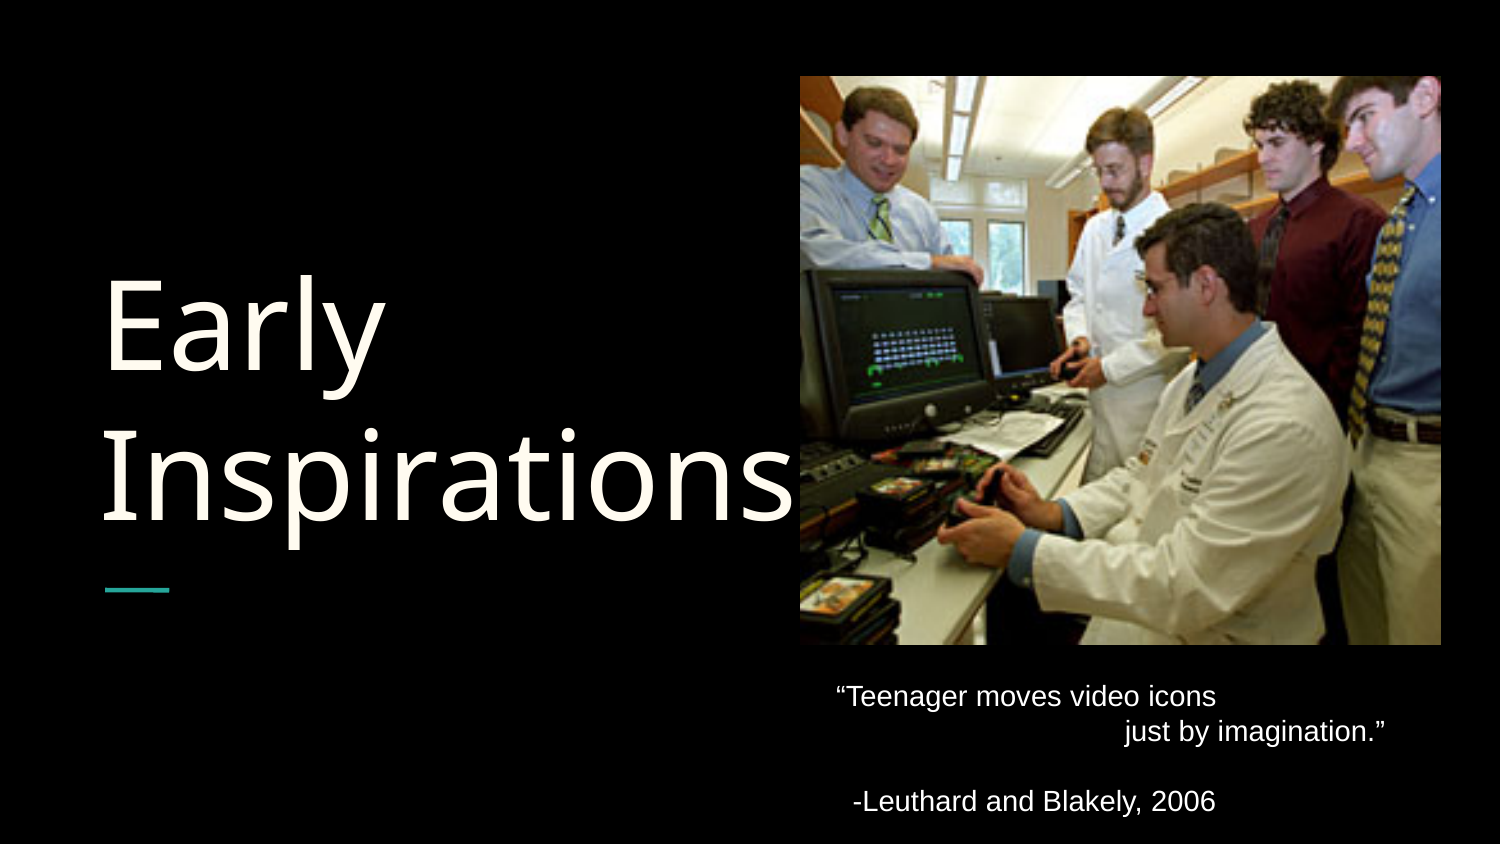

# Early Inspirations
“Teenager moves video icons
 just by imagination.”
 -Leuthard and Blakely, 2006